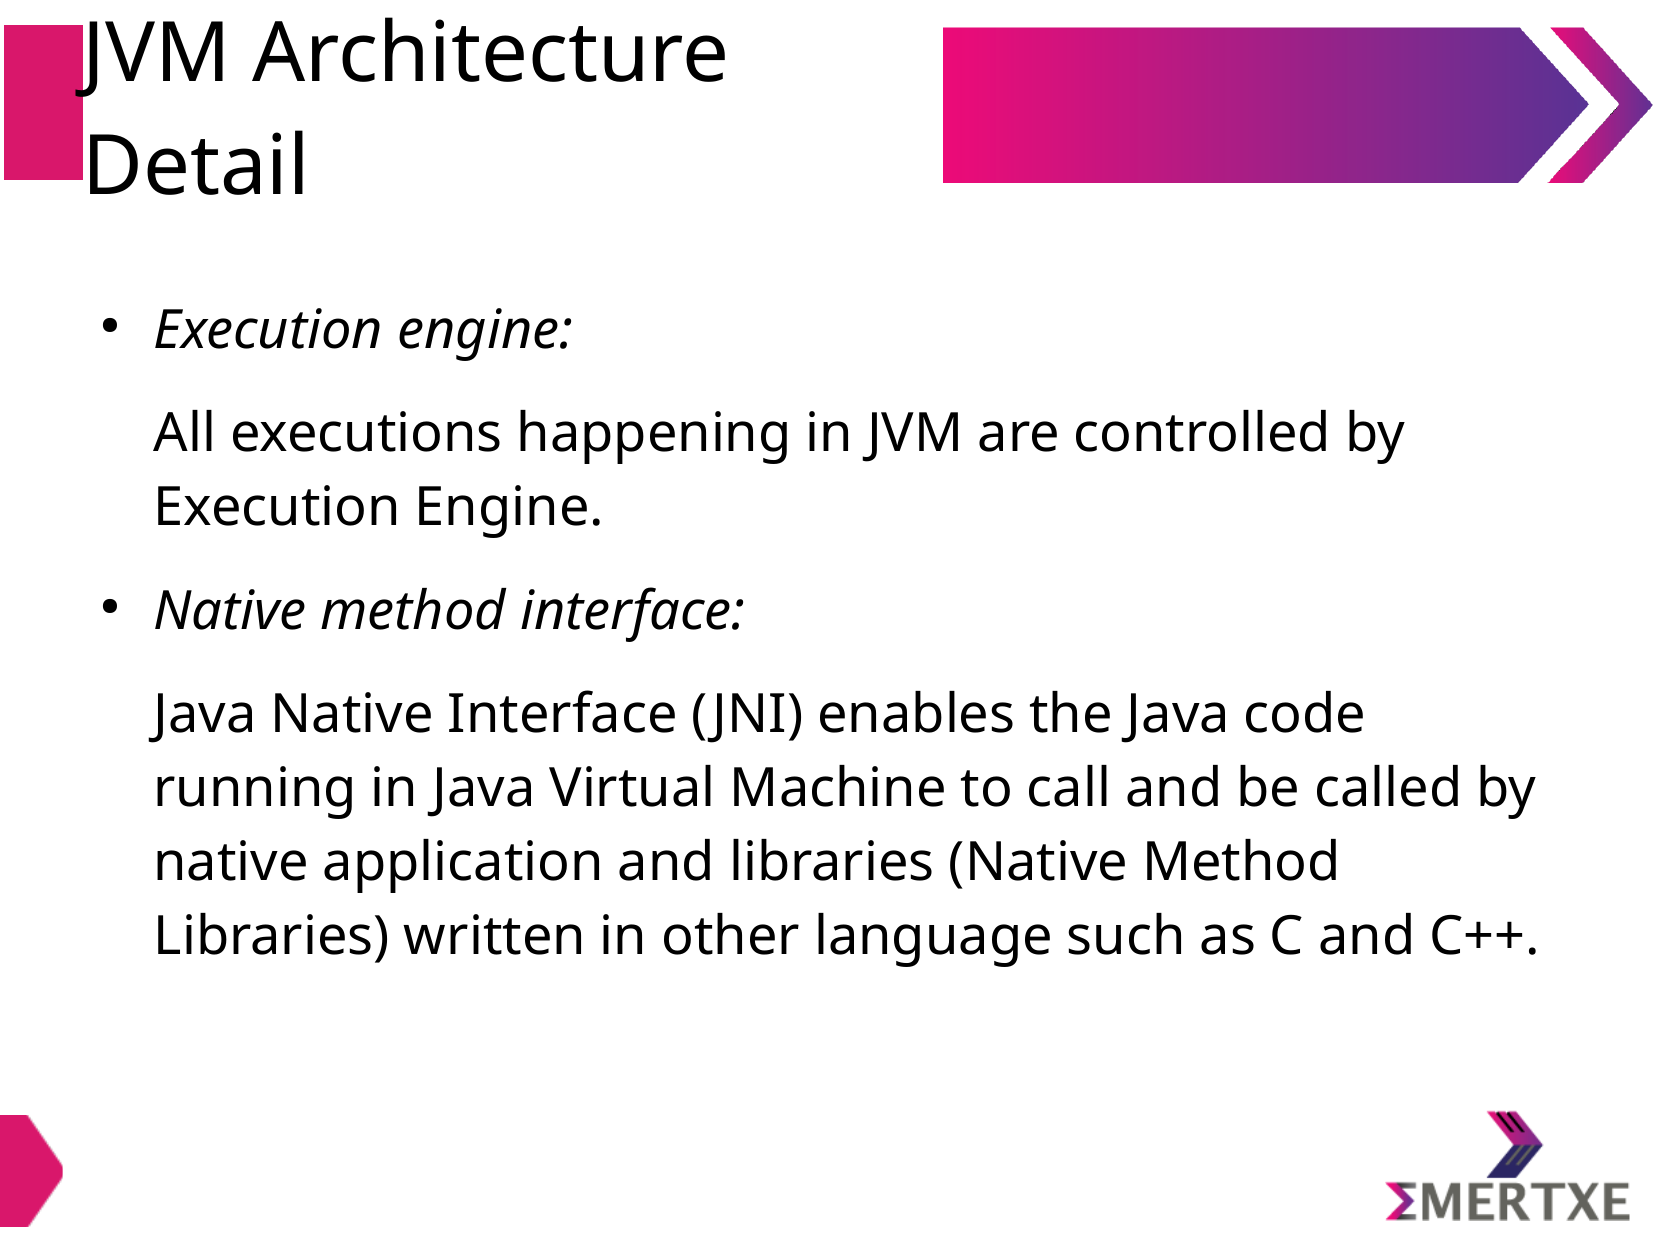

# JVM Architecture Detail
Execution engine:
All executions happening in JVM are controlled by Execution Engine.
Native method interface:
Java Native Interface (JNI) enables the Java code running in Java Virtual Machine to call and be called by native application and libraries (Native Method Libraries) written in other language such as C and C++.